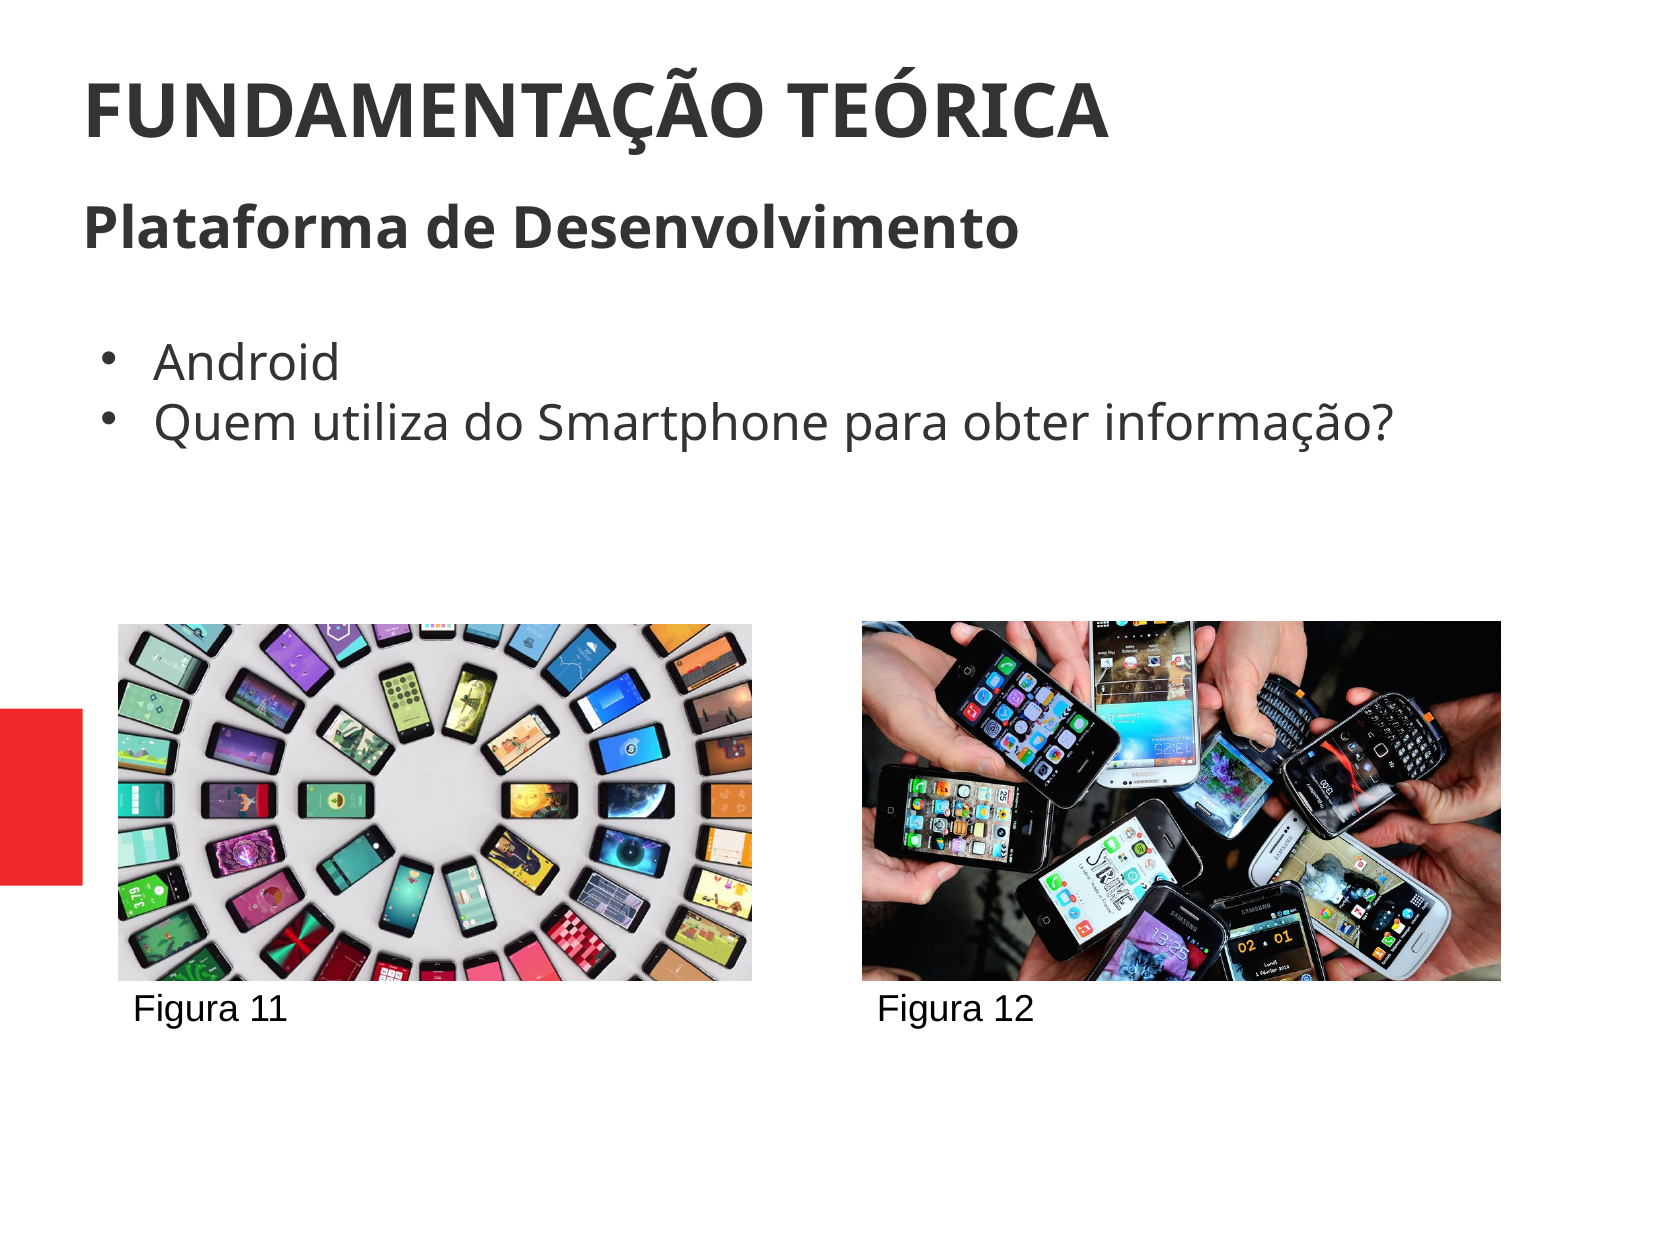

FUNDAMENTAÇÃO TEÓRICA
Plataforma de Desenvolvimento
Android
Quem utiliza do Smartphone para obter informação?
Figura 11
Figura 12